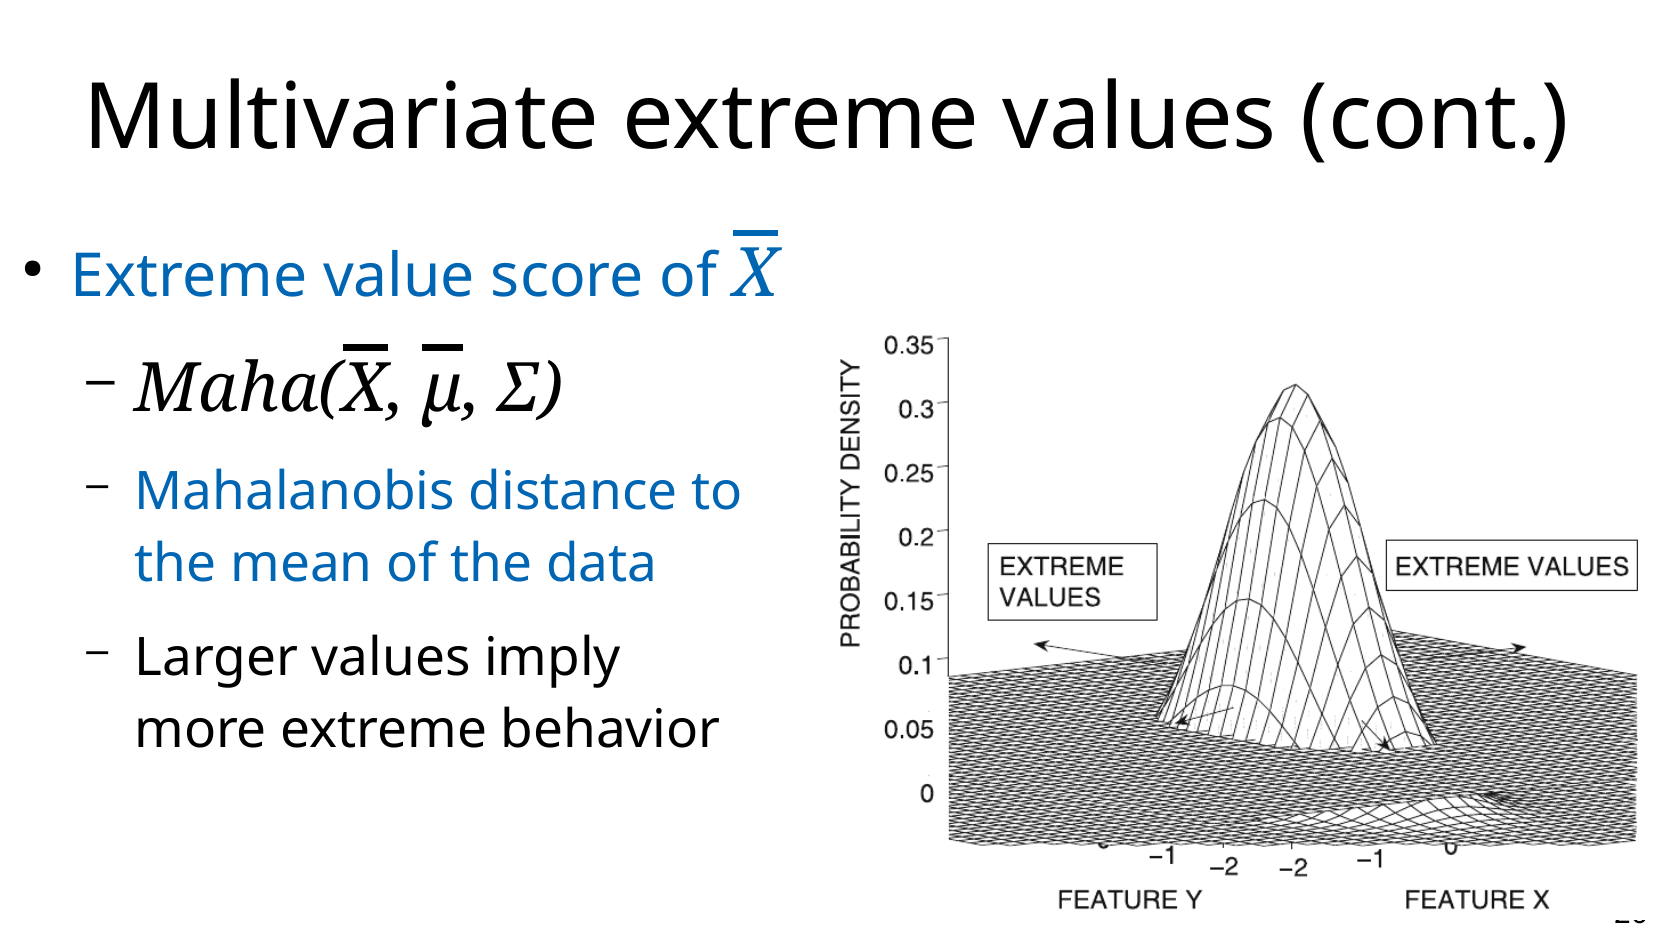

# Multivariate extreme values (cont.)
Extreme value score of X
Maha(X, μ, Σ)
Mahalanobis distance to
the mean of the data
Larger values imply
more extreme behavior
26